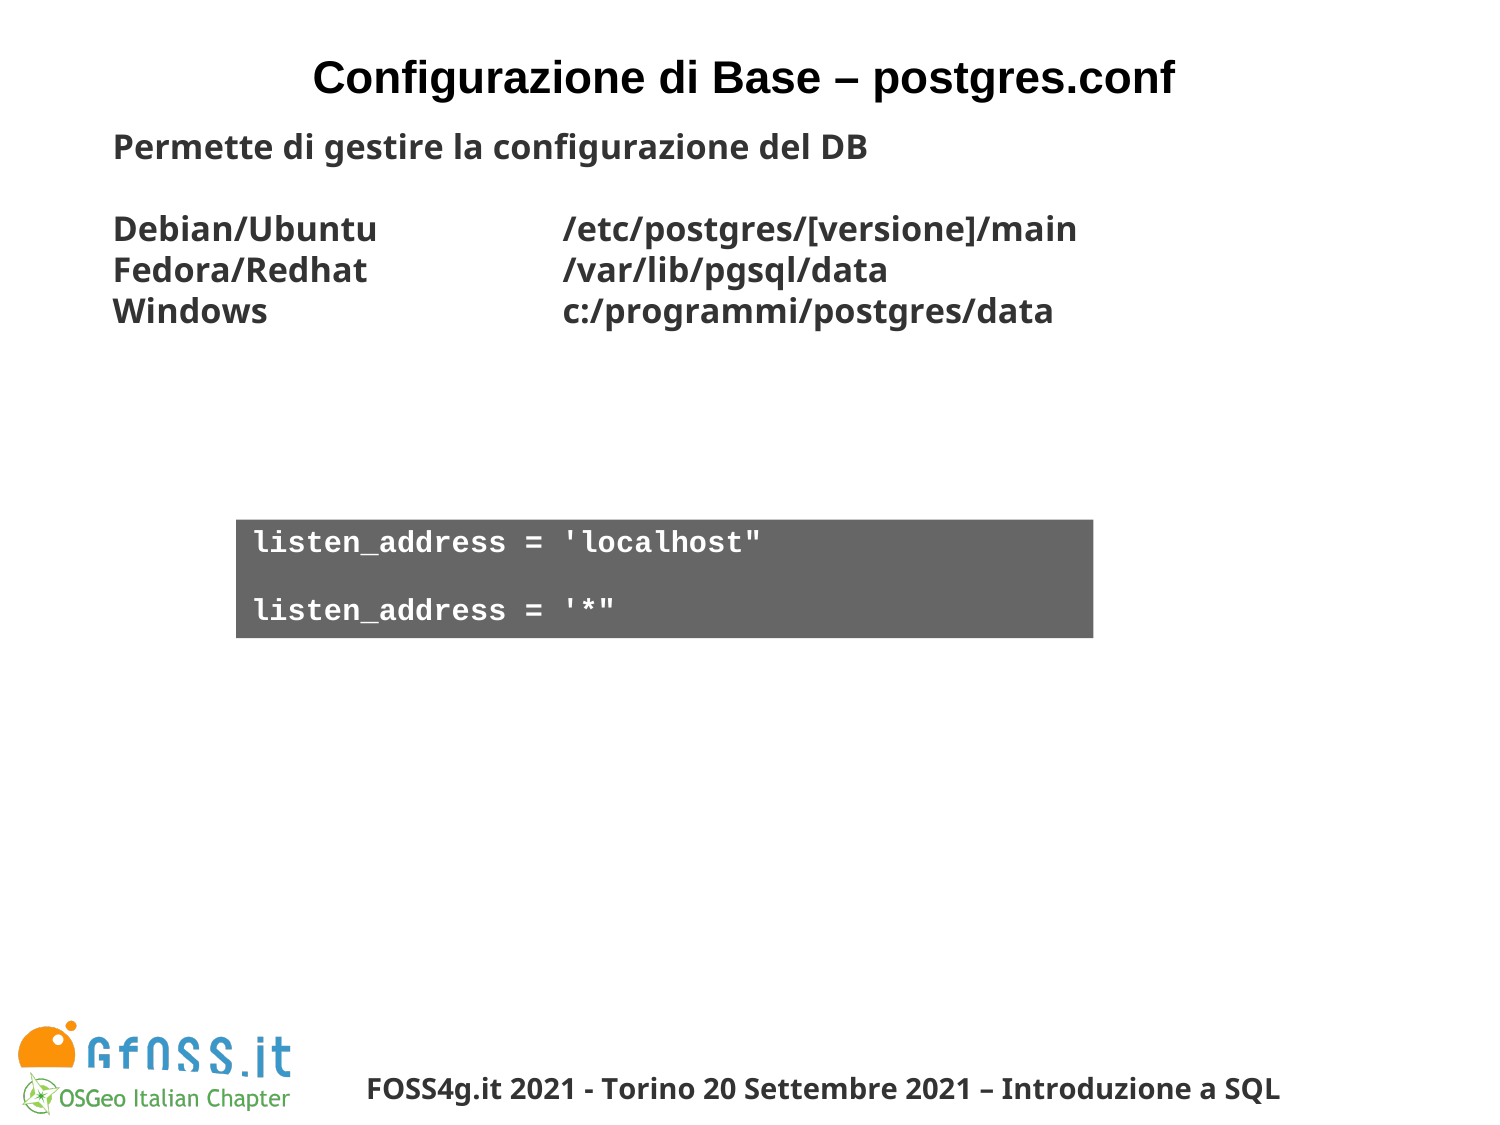

# Configurazione di Base – postgres.conf
Permette di gestire la configurazione del DB
Debian/Ubuntu		/etc/postgres/[versione]/main
Fedora/Redhat		/var/lib/pgsql/data
Windows		c:/programmi/postgres/data
listen_address = 'localhost"
listen_address = '*"